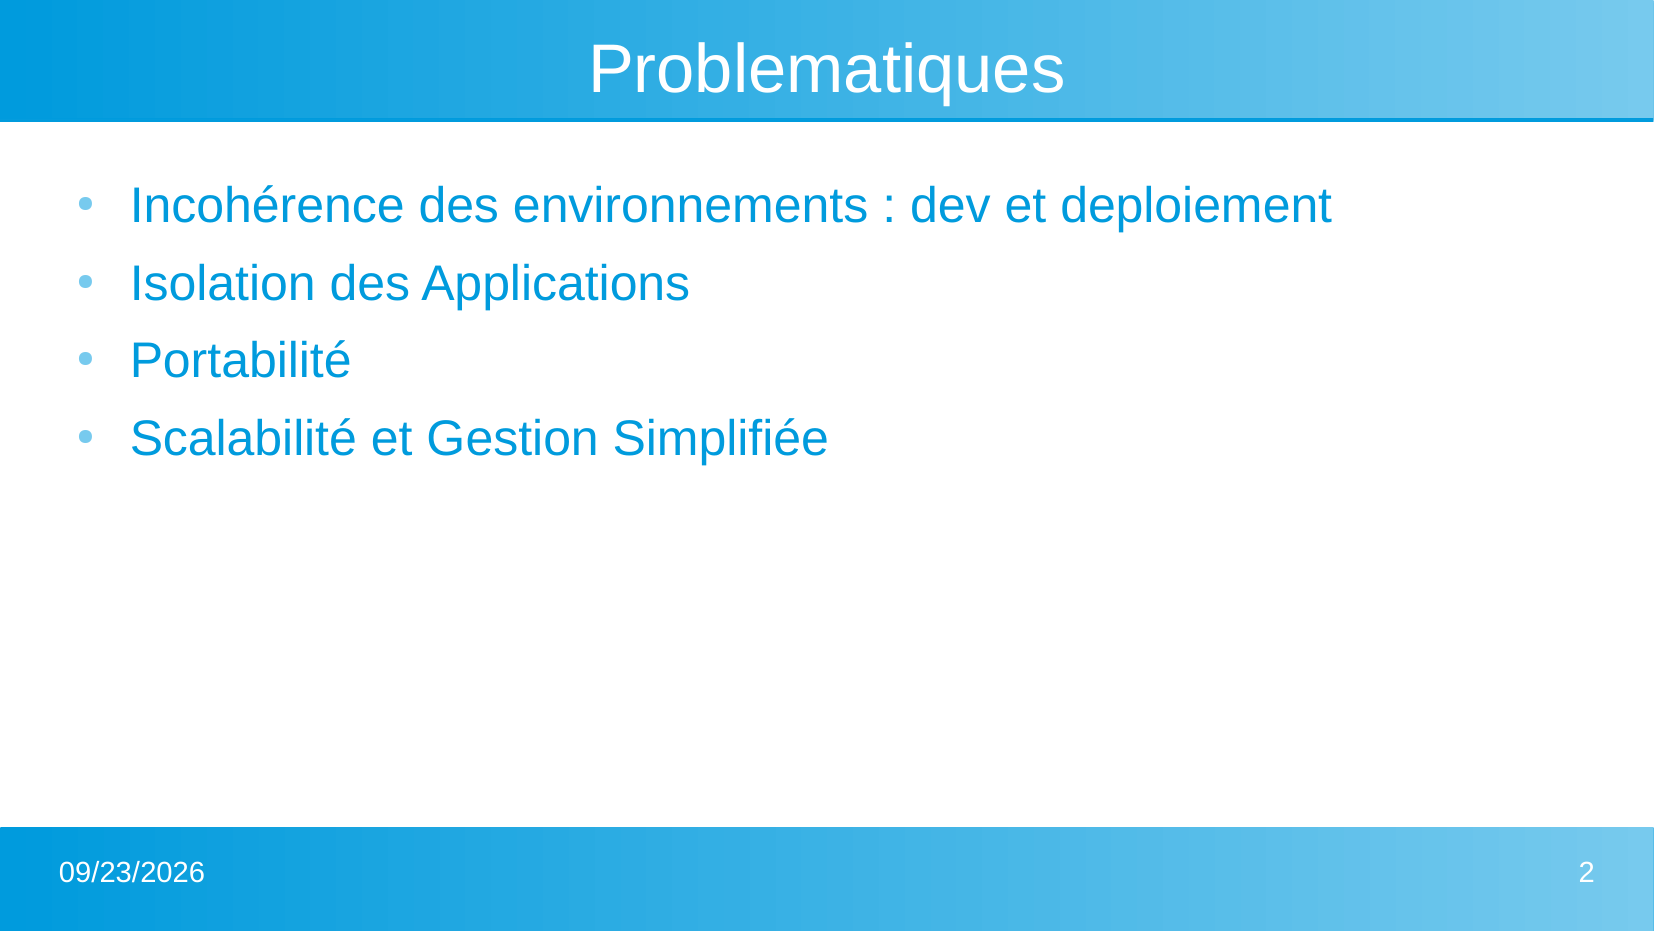

# Problematiques
Incohérence des environnements : dev et deploiement
Isolation des Applications
Portabilité
Scalabilité et Gestion Simplifiée
2